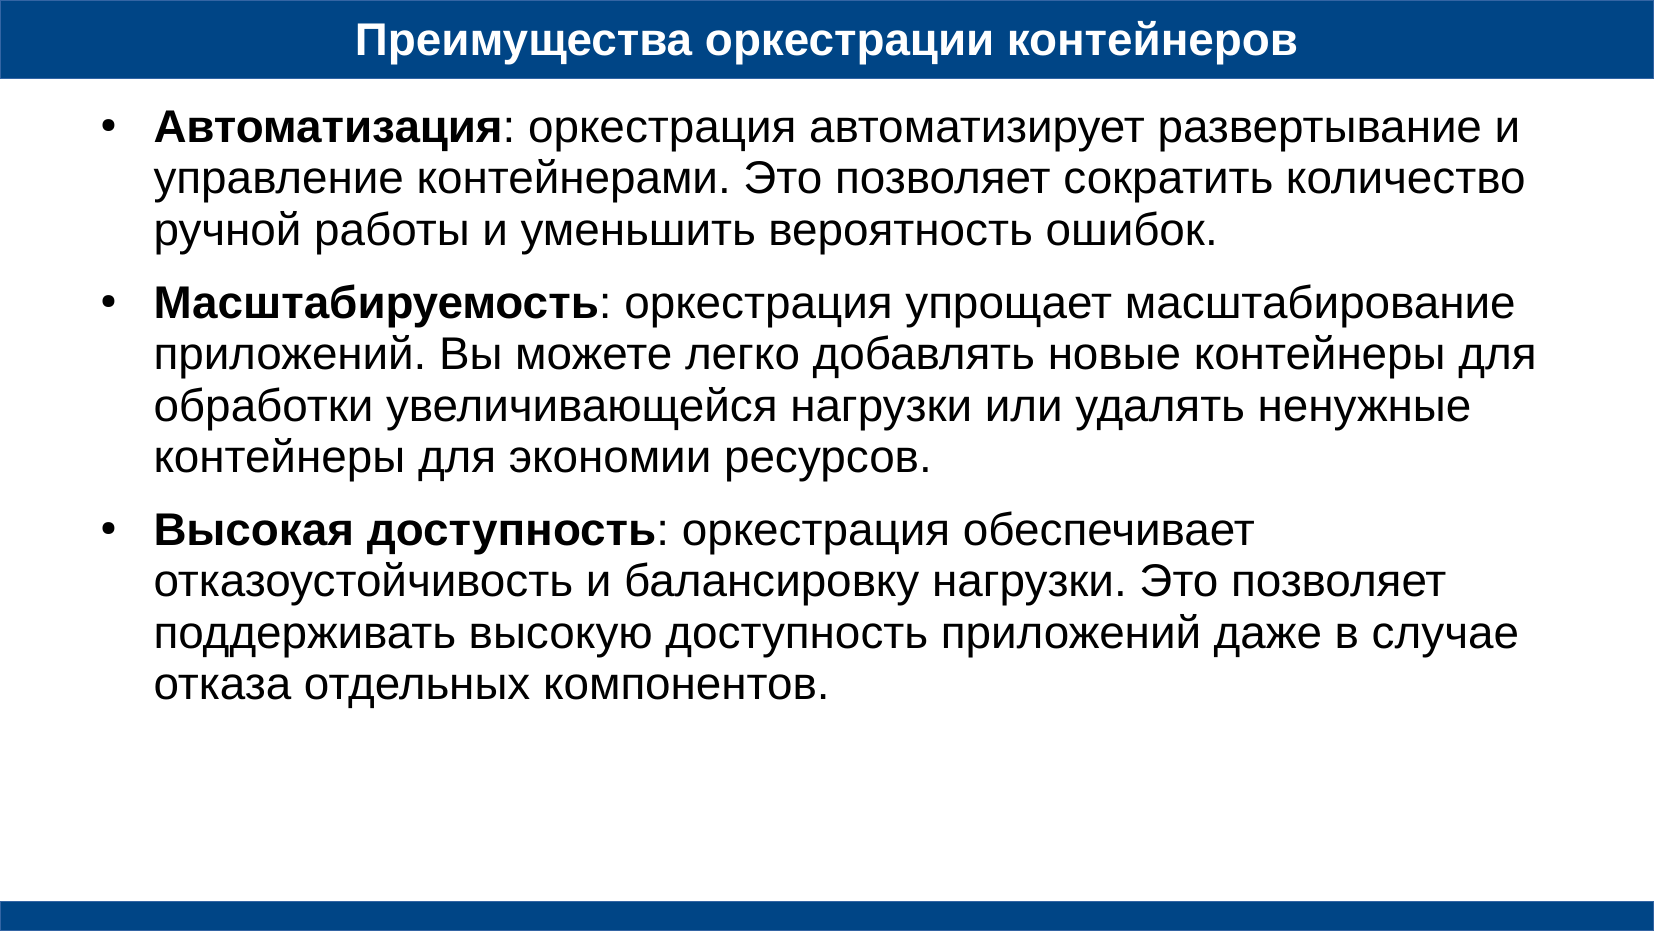

# Преимущества оркестрации контейнеров
Автоматизация: оркестрация автоматизирует развертывание и управление контейнерами. Это позволяет сократить количество ручной работы и уменьшить вероятность ошибок.
Масштабируемость: оркестрация упрощает масштабирование приложений. Вы можете легко добавлять новые контейнеры для обработки увеличивающейся нагрузки или удалять ненужные контейнеры для экономии ресурсов.
Высокая доступность: оркестрация обеспечивает отказоустойчивость и балансировку нагрузки. Это позволяет поддерживать высокую доступность приложений даже в случае отказа отдельных компонентов.